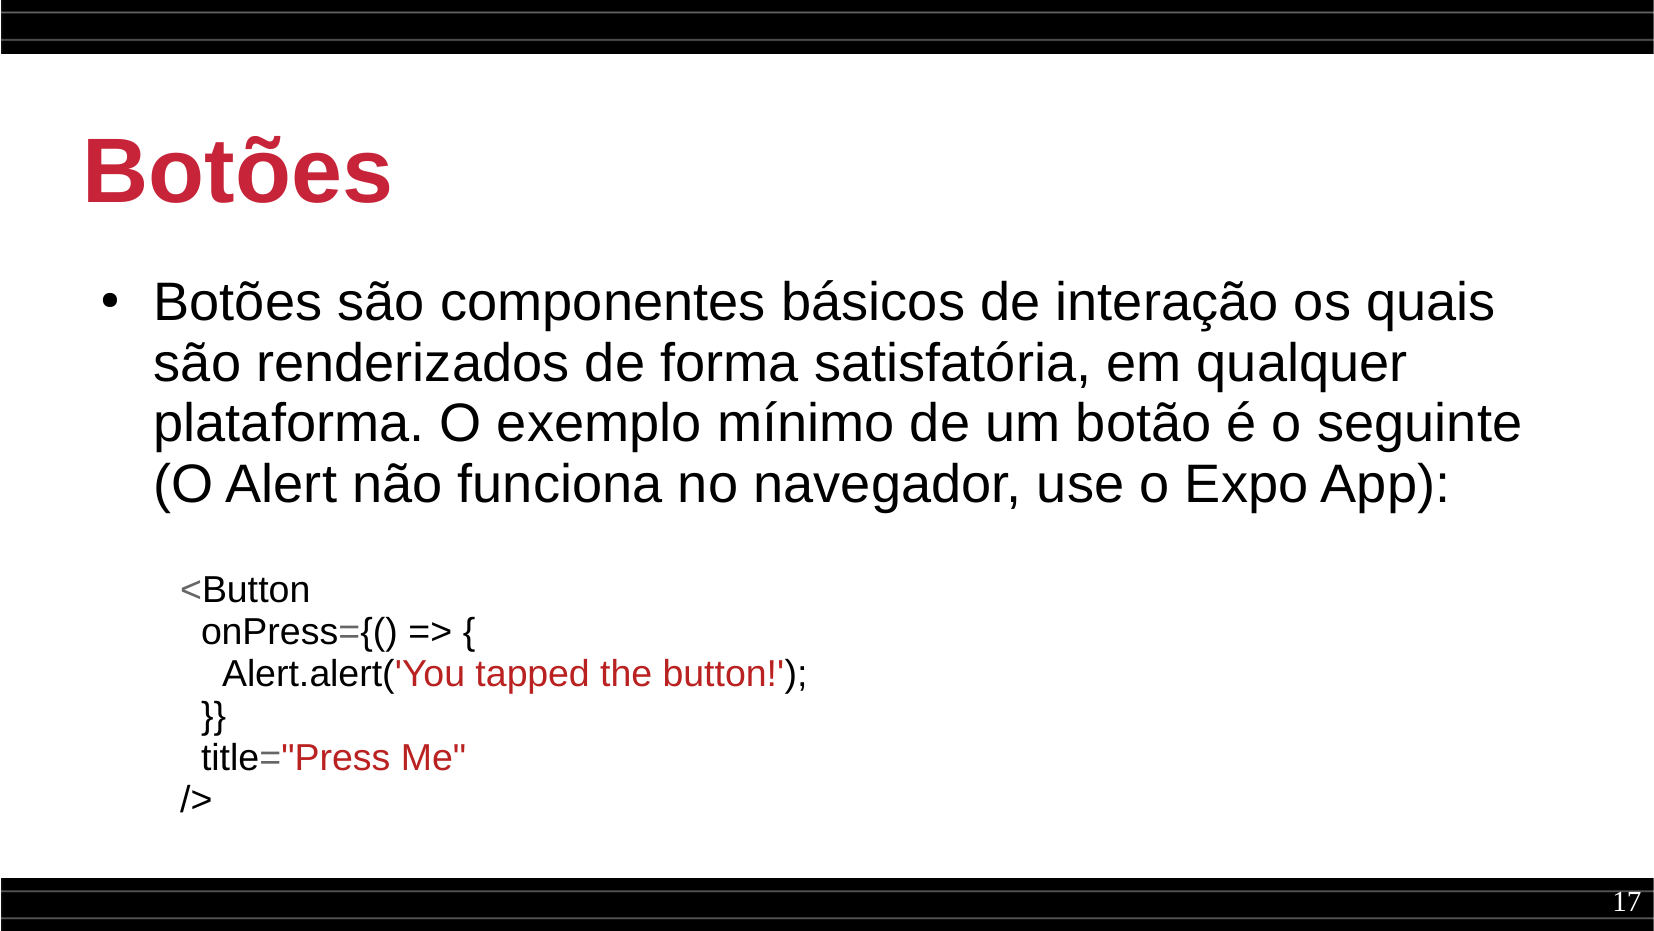

# Botões
Botões são componentes básicos de interação os quais são renderizados de forma satisfatória, em qualquer plataforma. O exemplo mínimo de um botão é o seguinte (O Alert não funciona no navegador, use o Expo App):
<Button
 onPress={() => {
 Alert.alert('You tapped the button!');
 }}
 title="Press Me"
/>